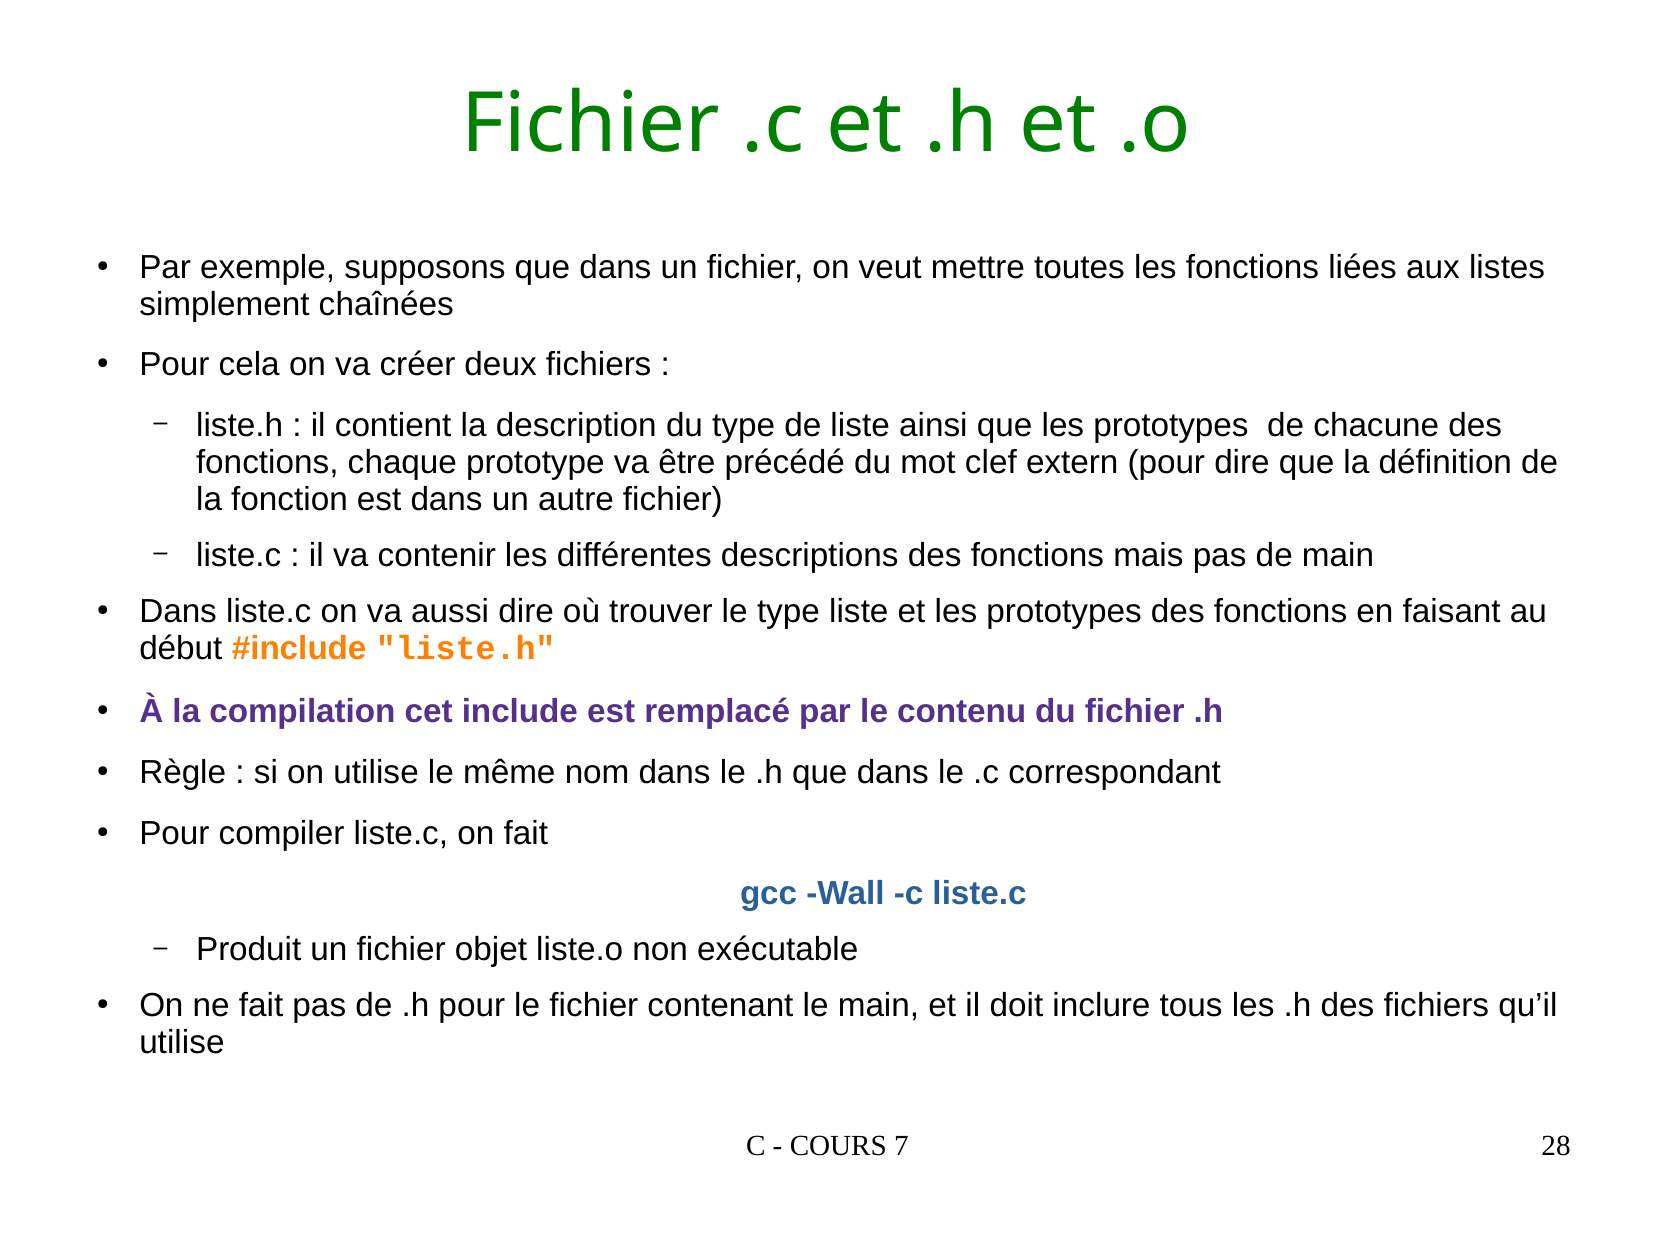

# Fichier .c et .h et .o
Par exemple, supposons que dans un fichier, on veut mettre toutes les fonctions liées aux listes simplement chaînées
Pour cela on va créer deux fichiers :
liste.h : il contient la description du type de liste ainsi que les prototypes de chacune des fonctions, chaque prototype va être précédé du mot clef extern (pour dire que la définition de la fonction est dans un autre fichier)
liste.c : il va contenir les différentes descriptions des fonctions mais pas de main
Dans liste.c on va aussi dire où trouver le type liste et les prototypes des fonctions en faisant au début #include "liste.h"
À la compilation cet include est remplacé par le contenu du fichier .h
Règle : si on utilise le même nom dans le .h que dans le .c correspondant
Pour compiler liste.c, on fait
gcc -Wall -c liste.c
Produit un fichier objet liste.o non exécutable
On ne fait pas de .h pour le fichier contenant le main, et il doit inclure tous les .h des fichiers qu’il utilise
C - COURS 7
28